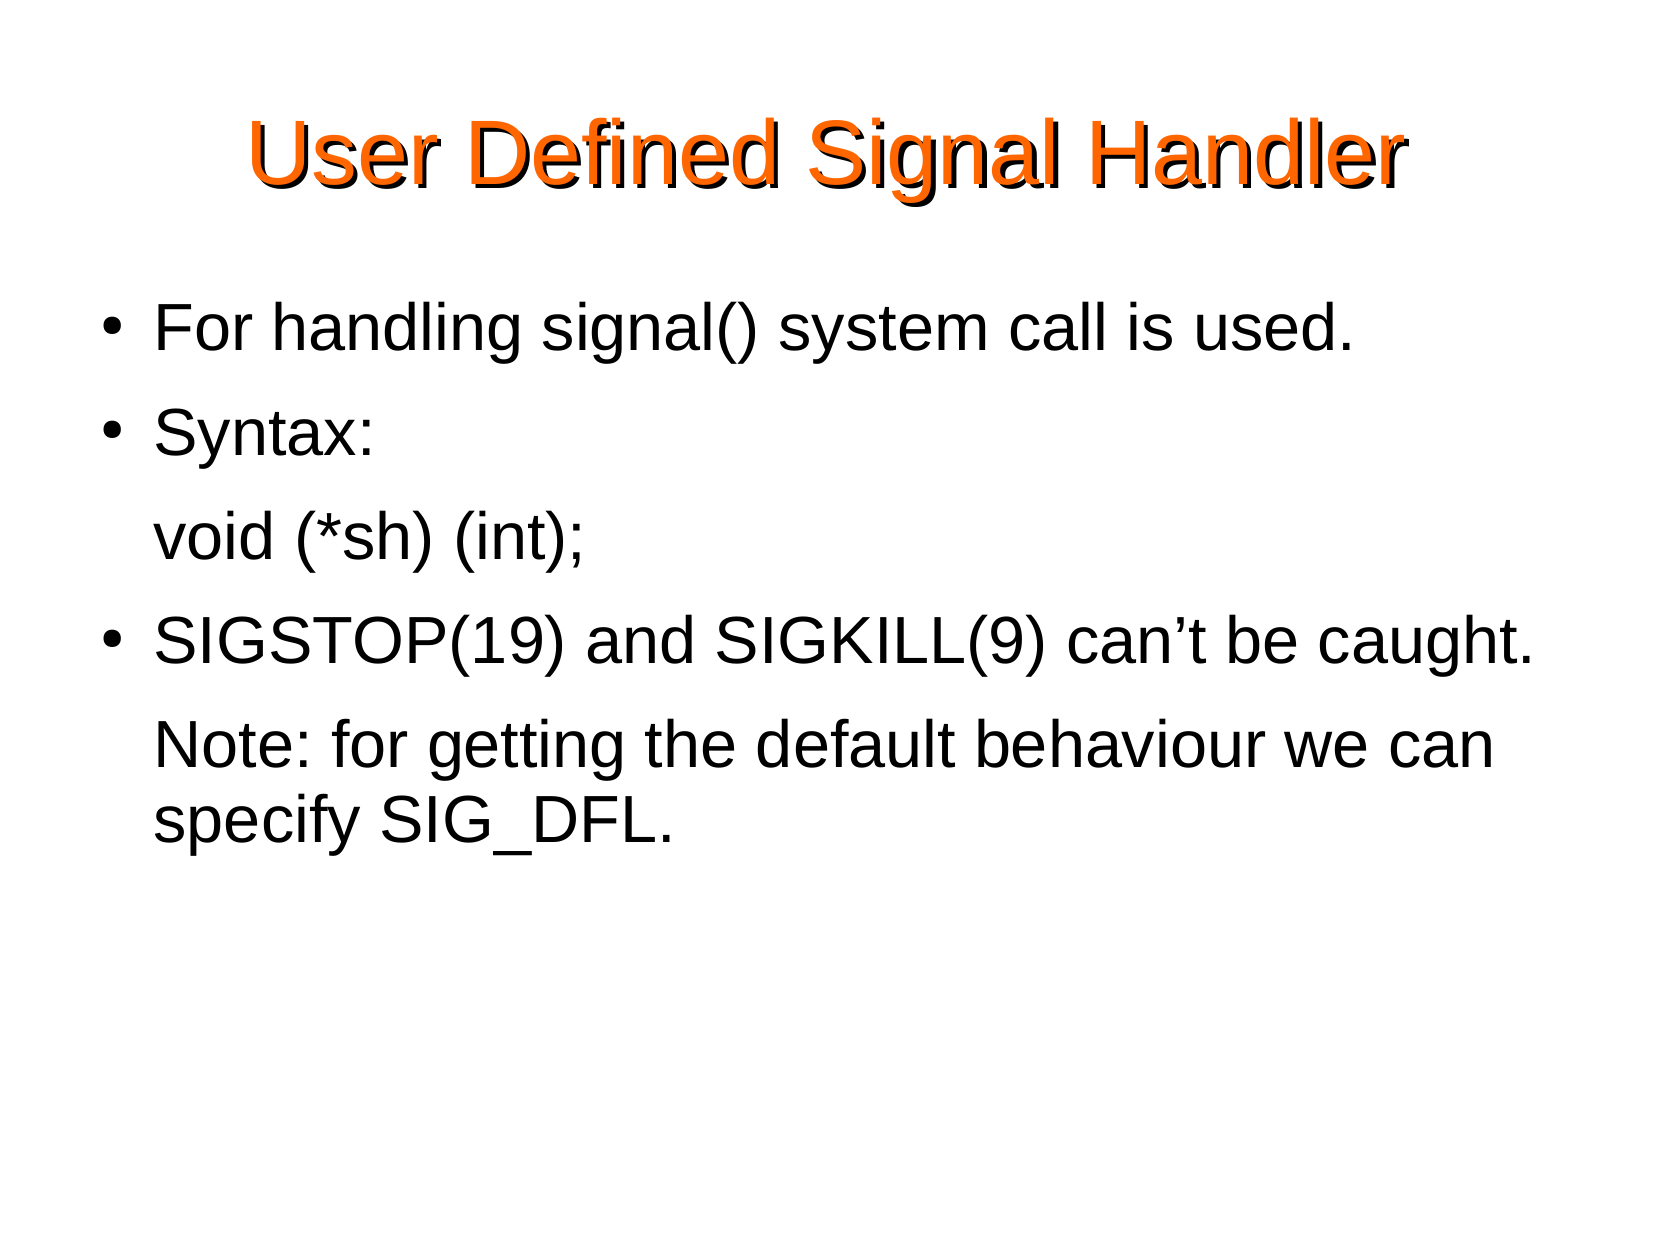

# User Defined Signal Handler
For handling signal() system call is used.
Syntax:
void (*sh) (int);
SIGSTOP(19) and SIGKILL(9) can’t be caught.
Note: for getting the default behaviour we can specify SIG_DFL.